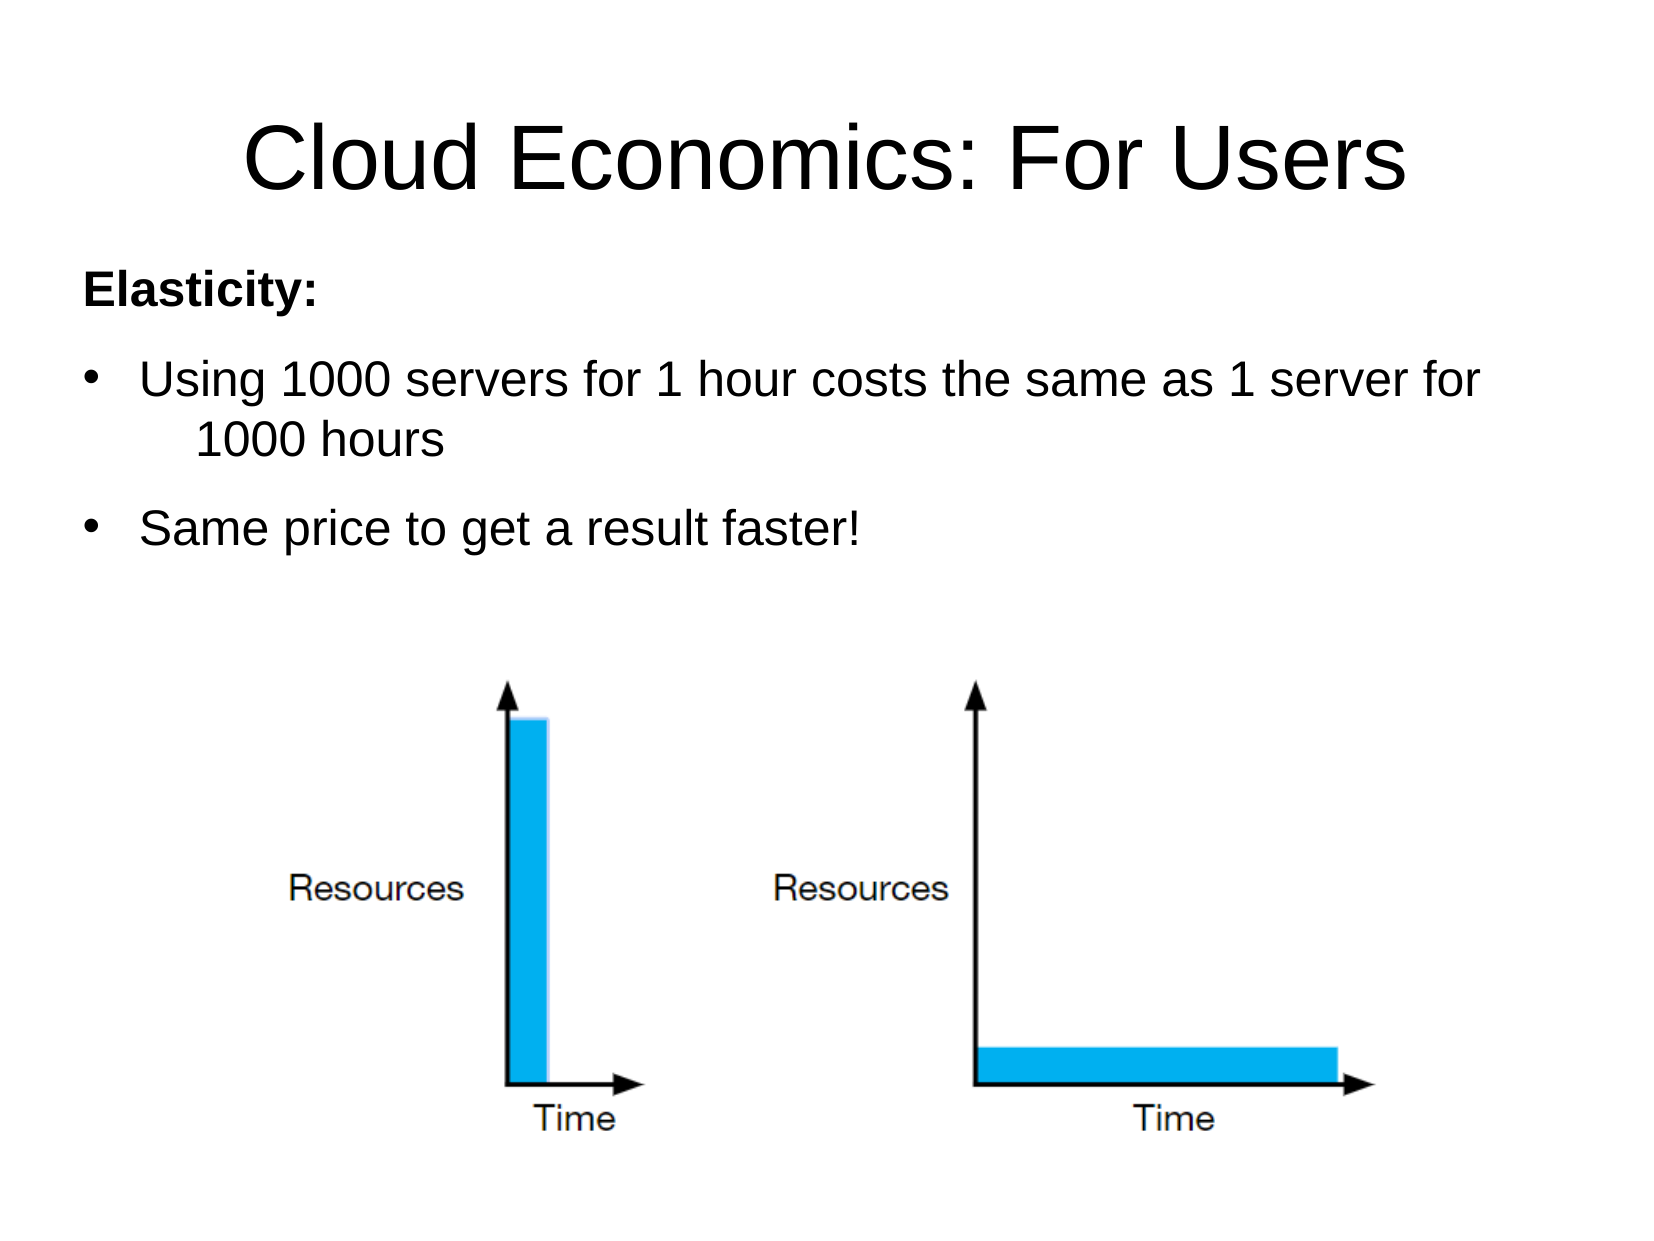

# Cloud Economics: For Users
Elasticity:
Using 1000 servers for 1 hour costs the same as 1 server for 1000 hours
Same price to get a result faster!